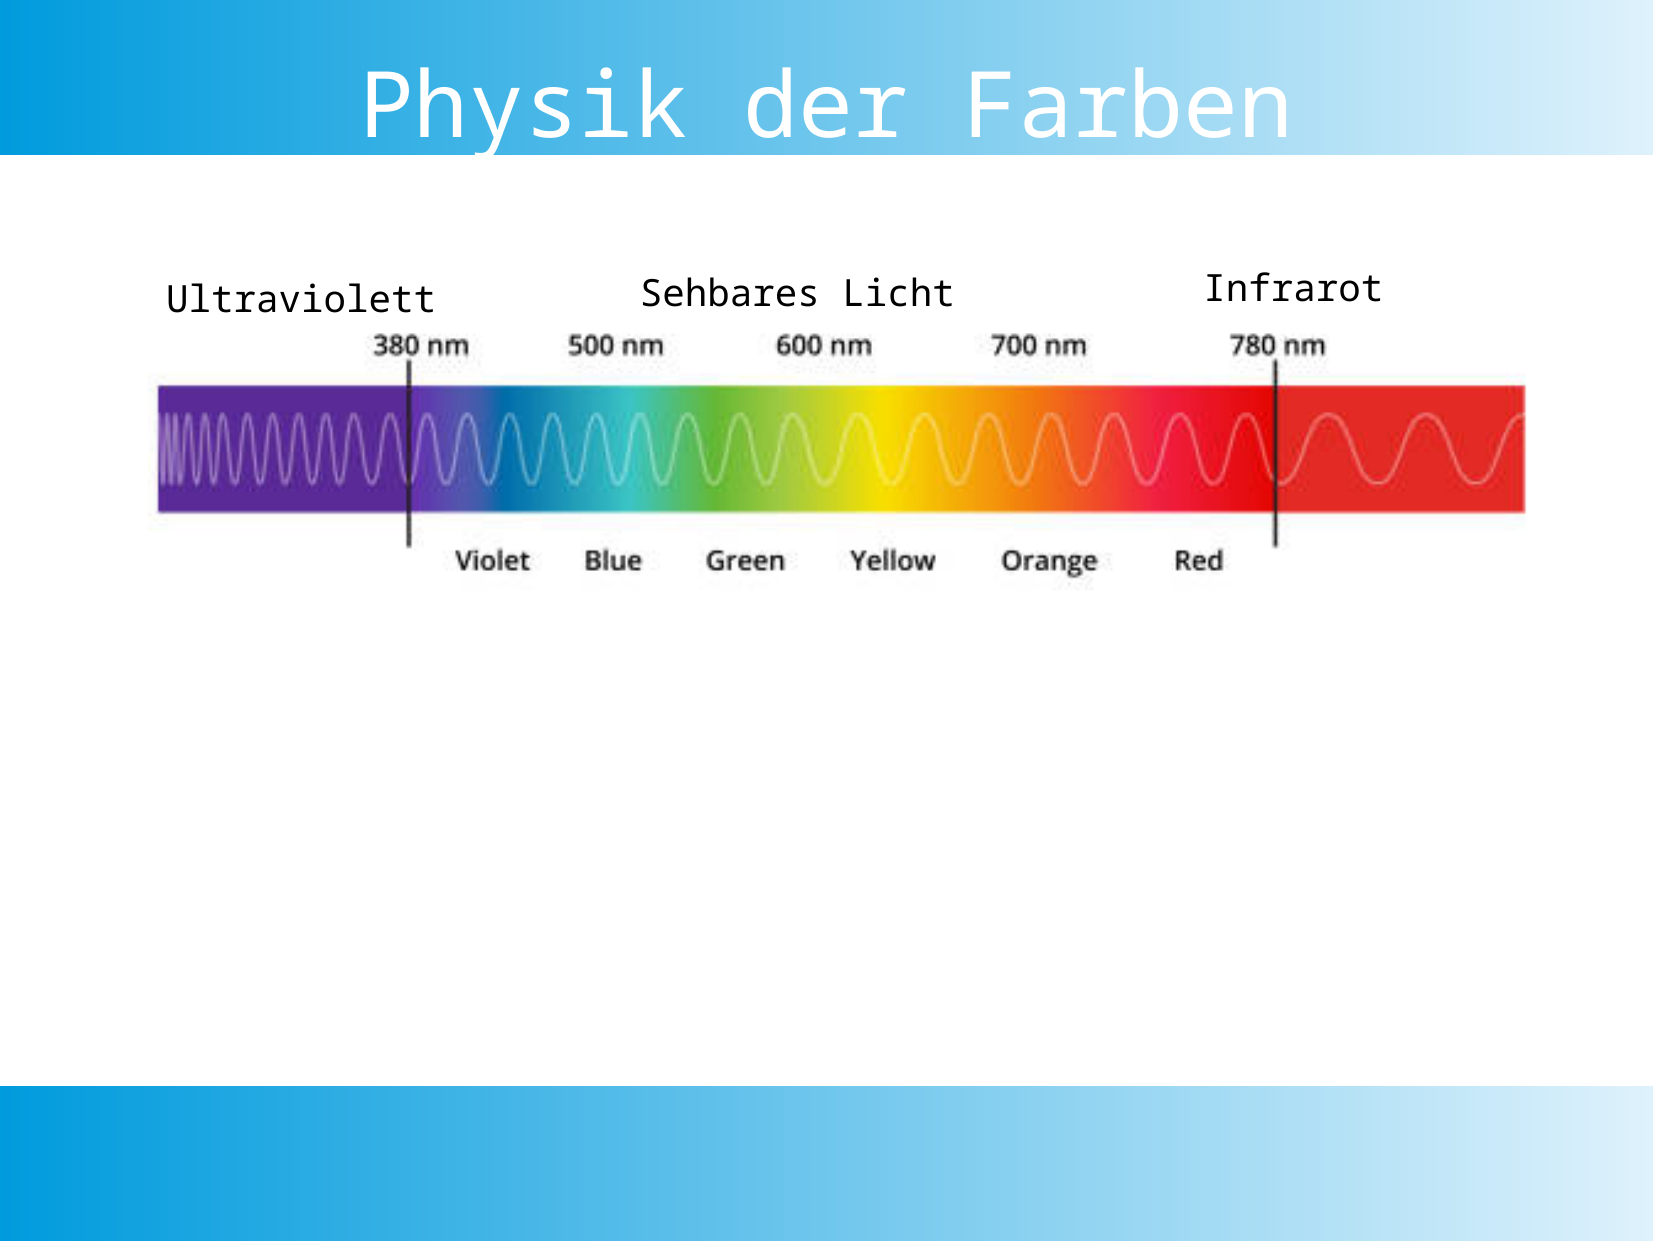

# Physik der Farben
Infrarot
Sehbares Licht
Ultraviolett